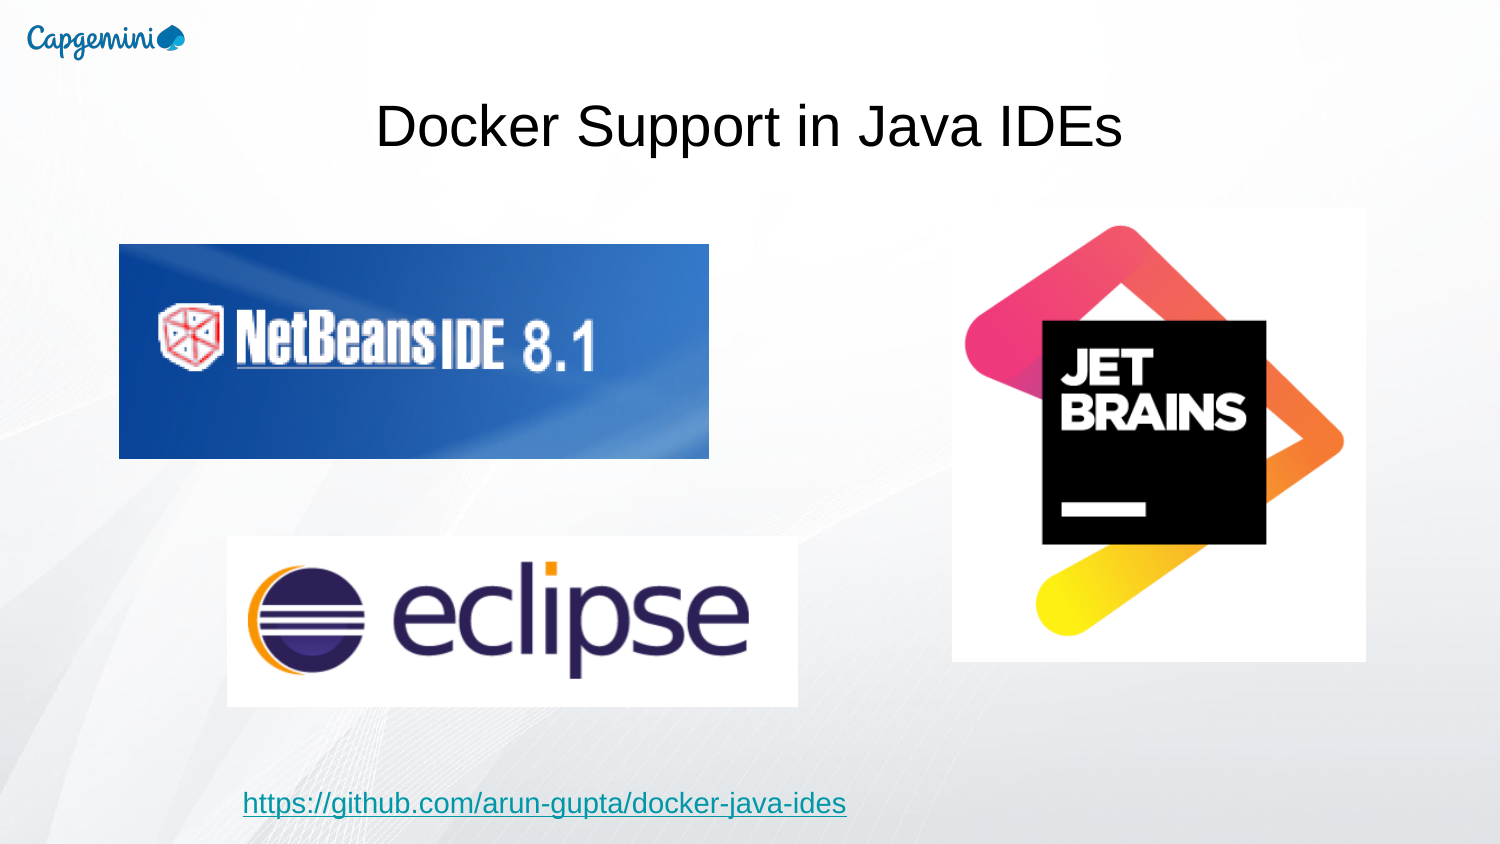

# Docker Support in Java IDEs
https://github.com/arun-gupta/docker-java-ides